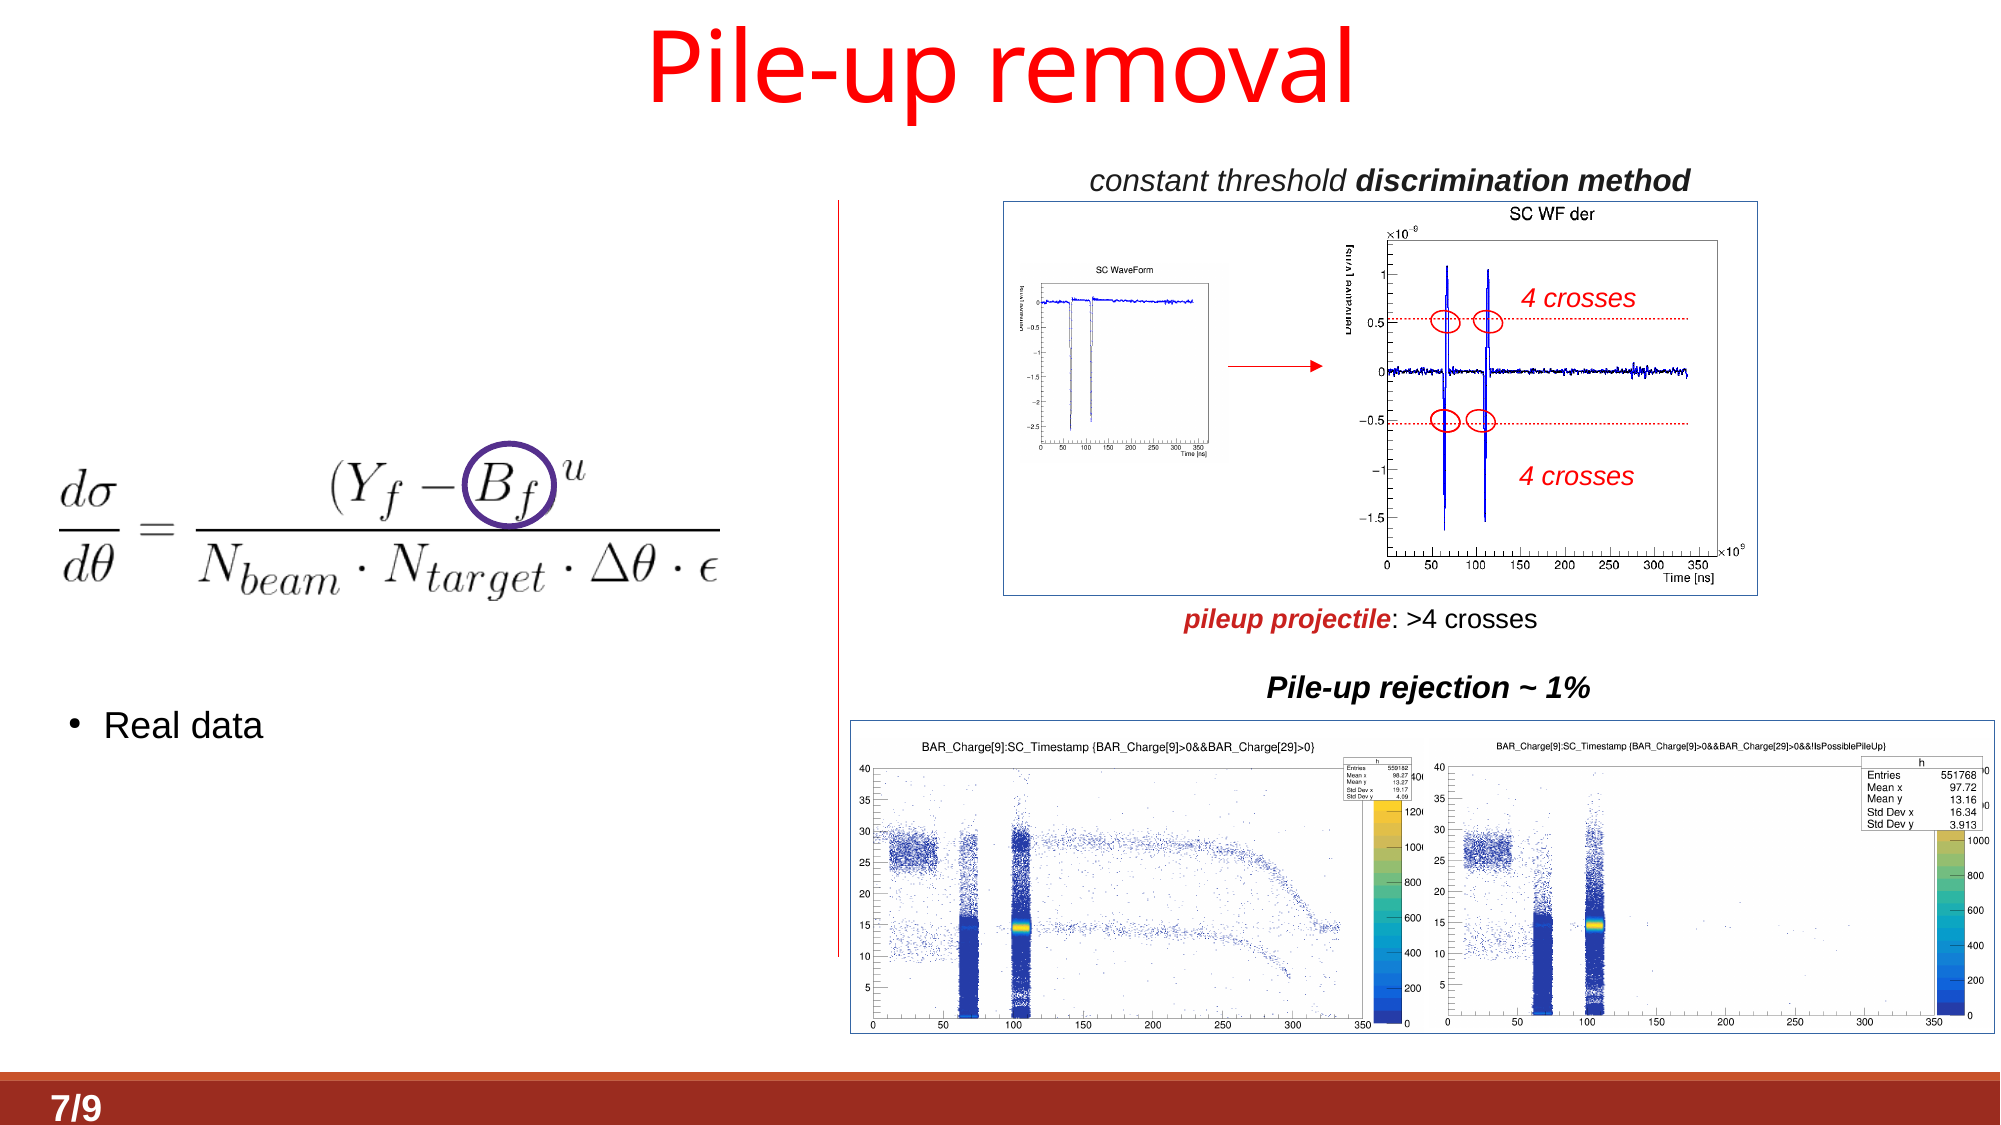

Pile-up removal
 constant threshold discrimination method
4 crosses
4 crosses
pileup projectile: >4 crosses
Pile-up rejection ~ 1%
Real data
7/9